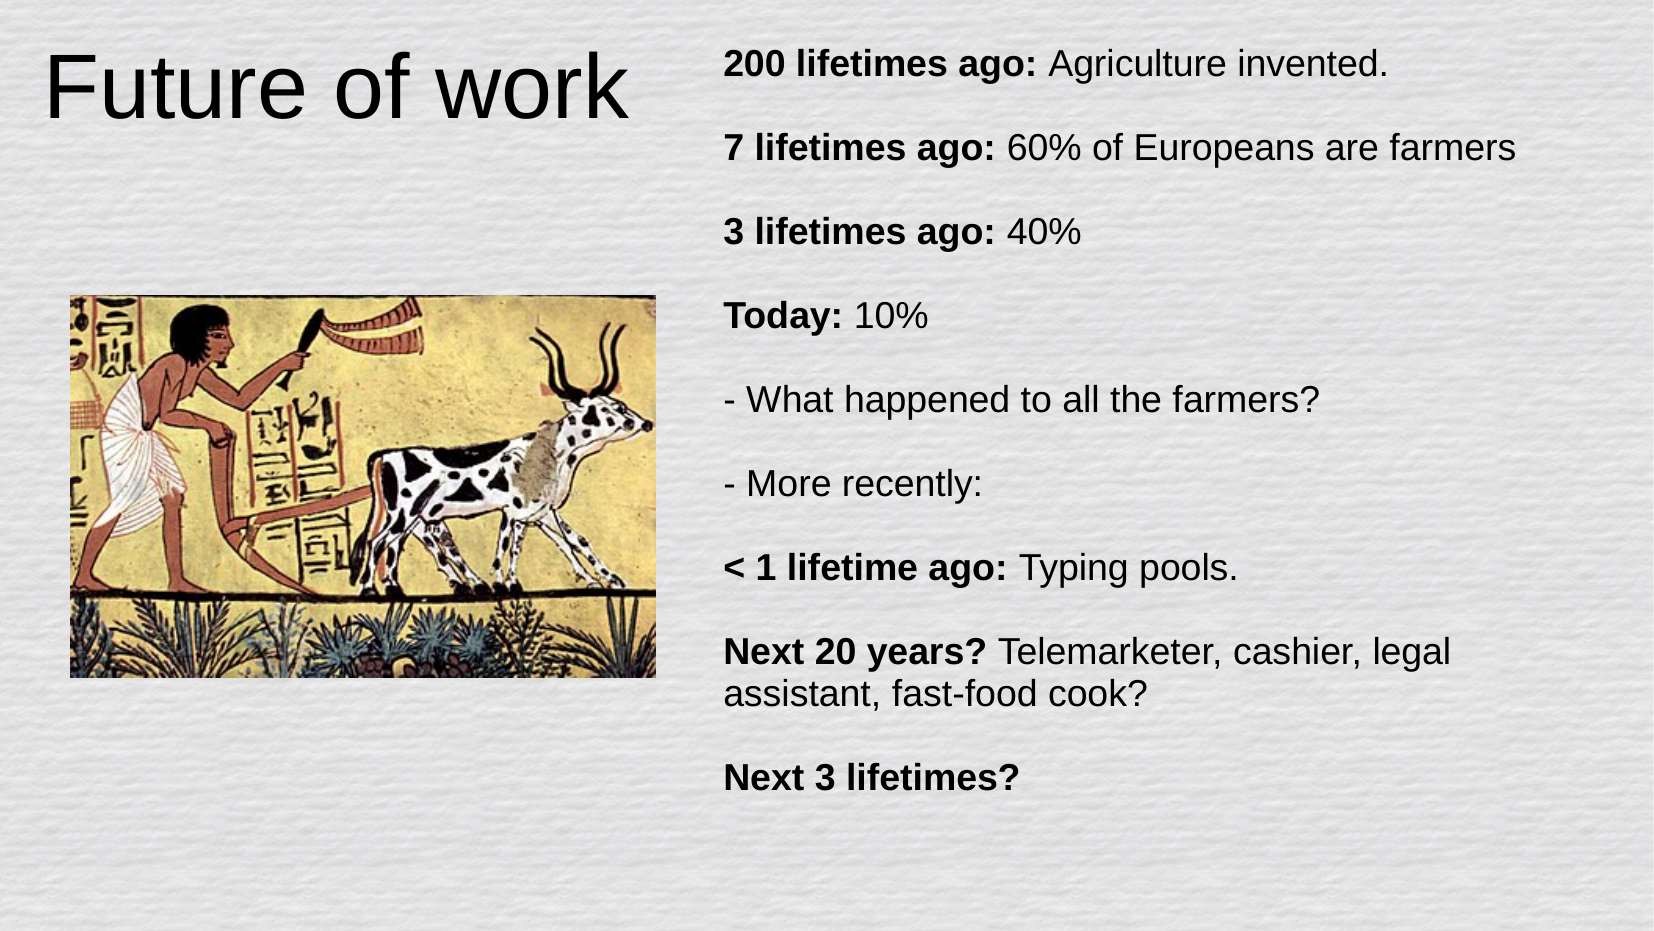

# Future of work
200 lifetimes ago: Agriculture invented.
7 lifetimes ago: 60% of Europeans are farmers
3 lifetimes ago: 40%
Today: 10%
- What happened to all the farmers?
- More recently:
< 1 lifetime ago: Typing pools.
Next 20 years? Telemarketer, cashier, legal assistant, fast-food cook?
Next 3 lifetimes?